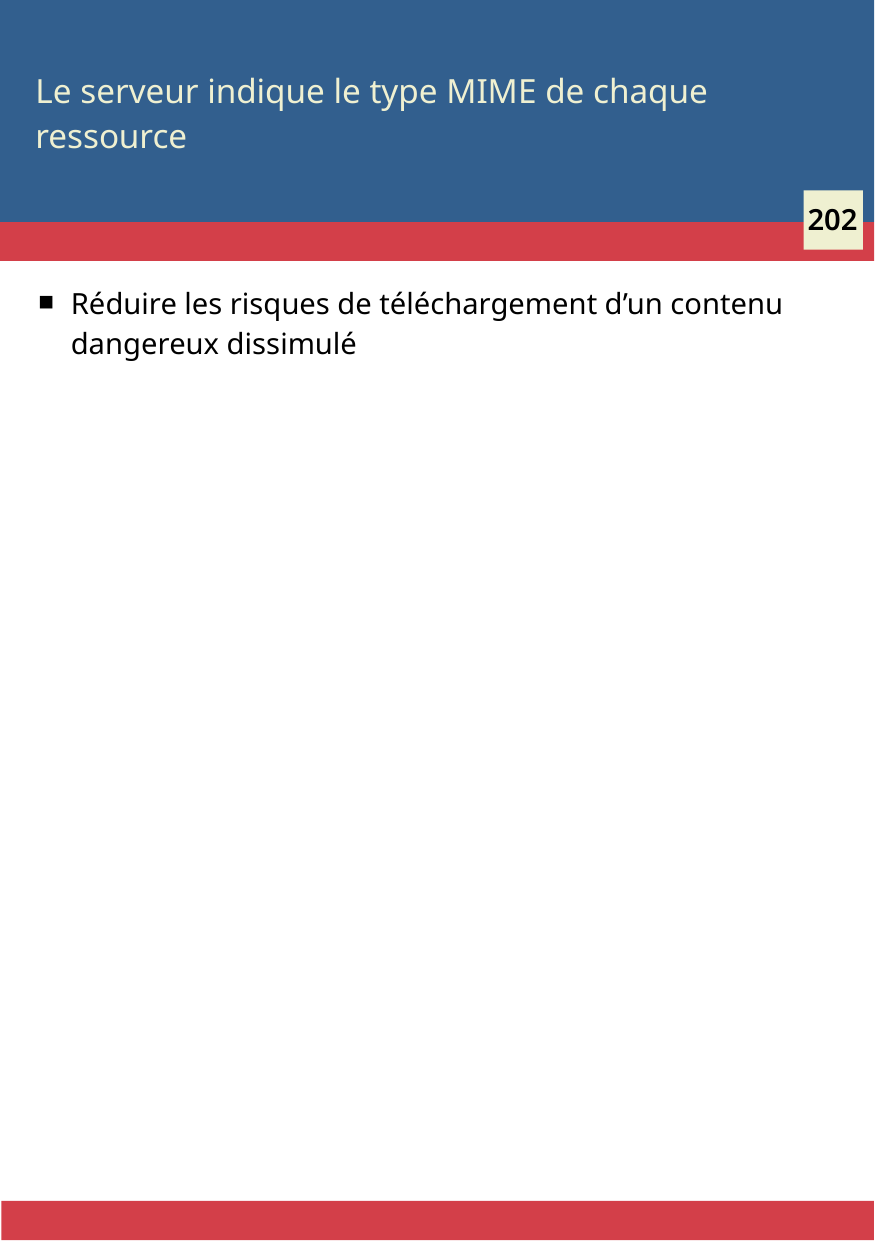

# Le serveur indique le type MIME de chaque ressource
202
Réduire les risques de téléchargement d’un contenu dangereux dissimulé